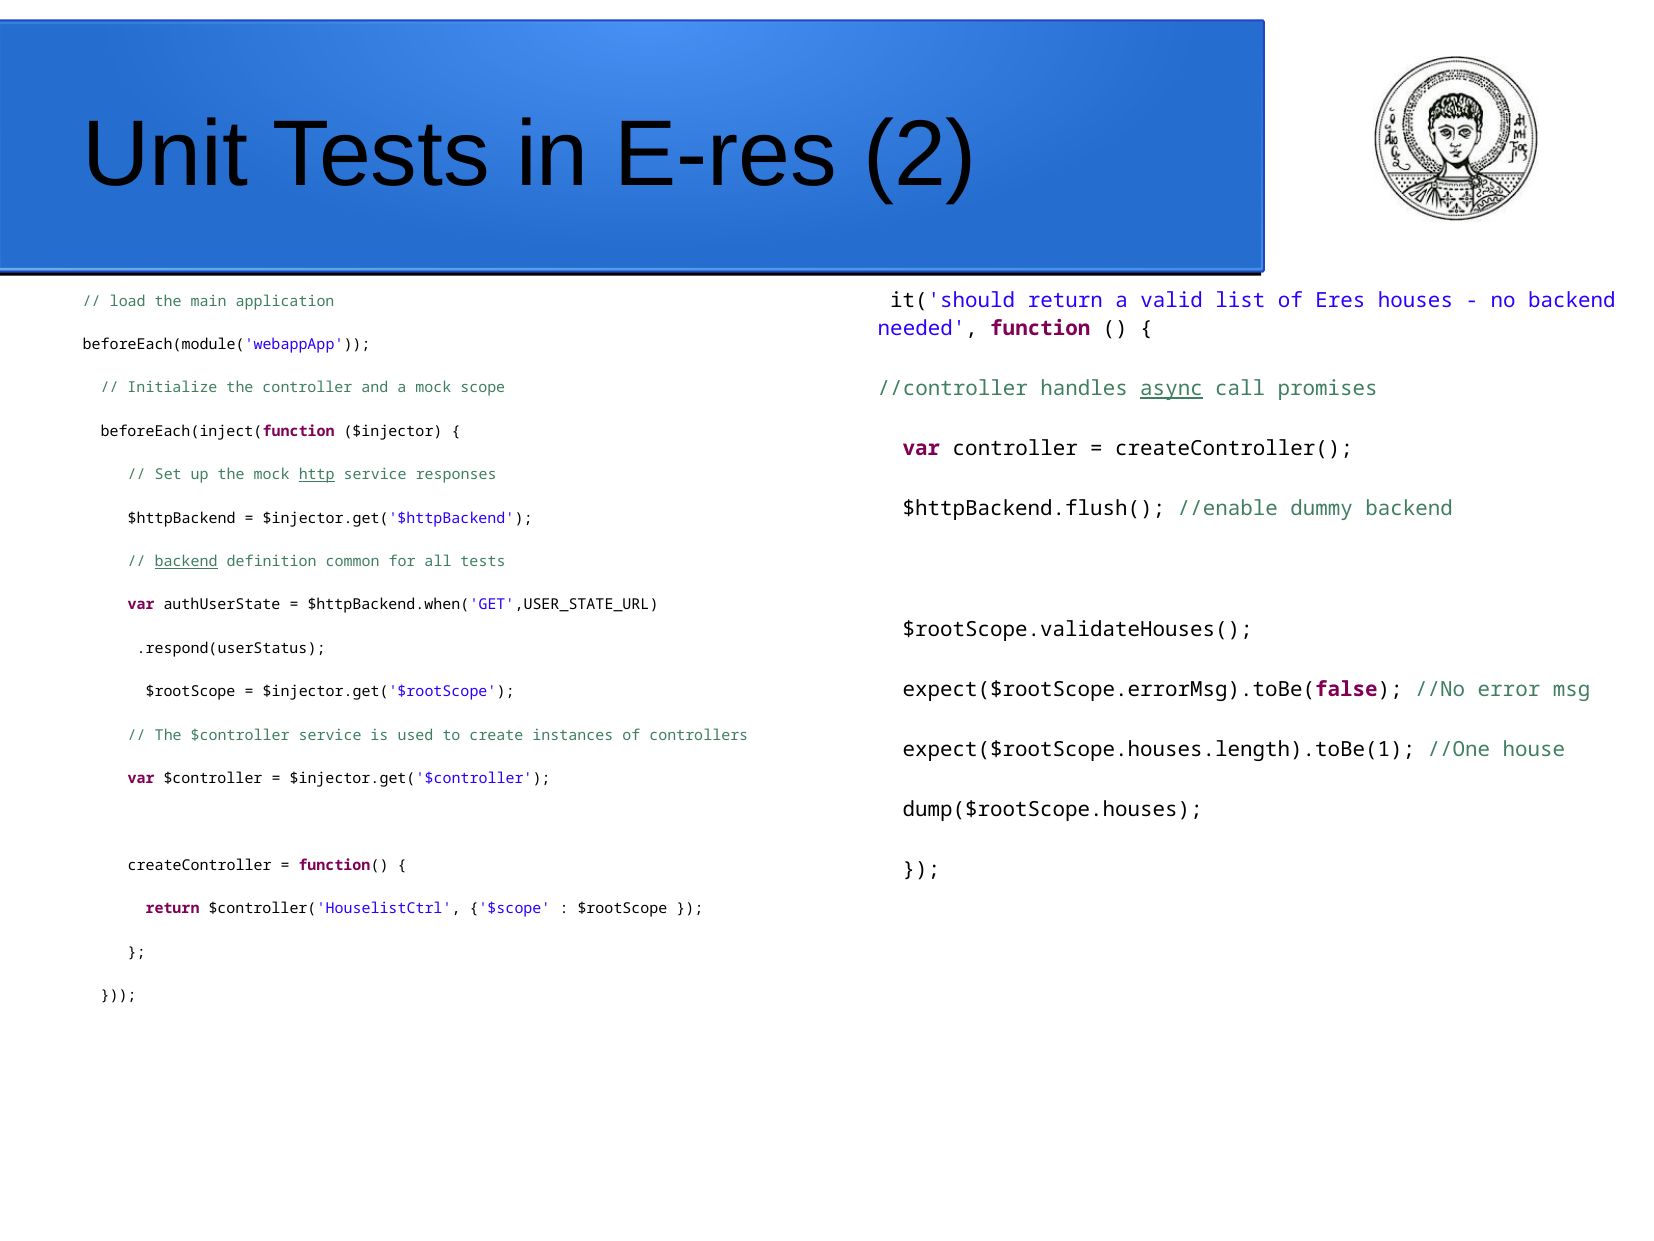

# Unit Tests in E-res (2)
 it('should return a valid list of Eres houses - no backend needed', function () {
//controller handles async call promises
 var controller = createController();
 $httpBackend.flush(); //enable dummy backend
 $rootScope.validateHouses();
 expect($rootScope.errorMsg).toBe(false); //No error msg
 expect($rootScope.houses.length).toBe(1); //One house
 dump($rootScope.houses);
 });
// load the main application
beforeEach(module('webappApp'));
 // Initialize the controller and a mock scope
 beforeEach(inject(function ($injector) {
 // Set up the mock http service responses
 $httpBackend = $injector.get('$httpBackend');
 // backend definition common for all tests
 var authUserState = $httpBackend.when('GET',USER_STATE_URL)
 						.respond(userStatus);
 $rootScope = $injector.get('$rootScope');
 // The $controller service is used to create instances of controllers
 var $controller = $injector.get('$controller');
 createController = function() {
 return $controller('HouselistCtrl', {'$scope' : $rootScope });
 };
 }));